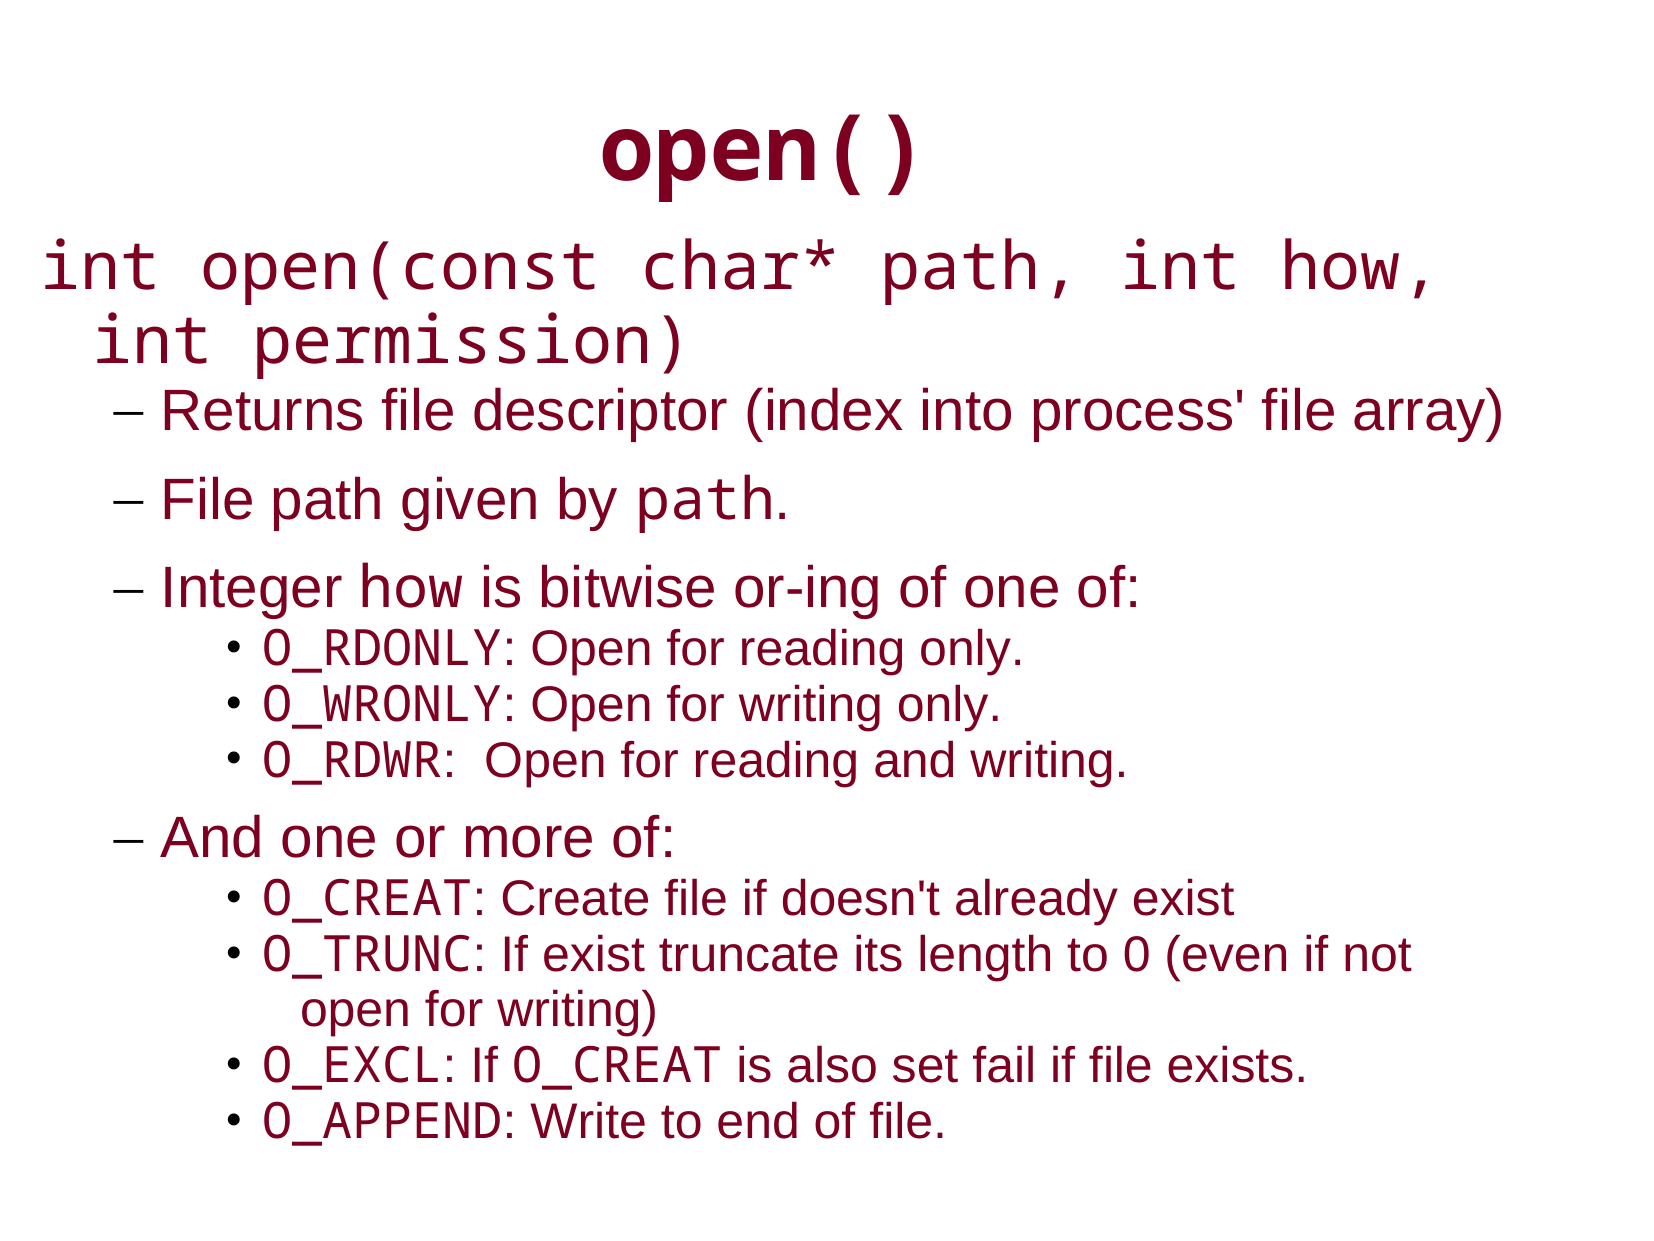

# open()
int open(const char* path, int how, int permission)
Returns file descriptor (index into process' file array)
File path given by path.
Integer how is bitwise or-ing of one of:
O_RDONLY: Open for reading only.
O_WRONLY: Open for writing only.
O_RDWR: Open for reading and writing.
And one or more of:
O_CREAT: Create file if doesn't already exist
O_TRUNC: If exist truncate its length to 0 (even if not open for writing)
O_EXCL: If O_CREAT is also set fail if file exists.
O_APPEND: Write to end of file.